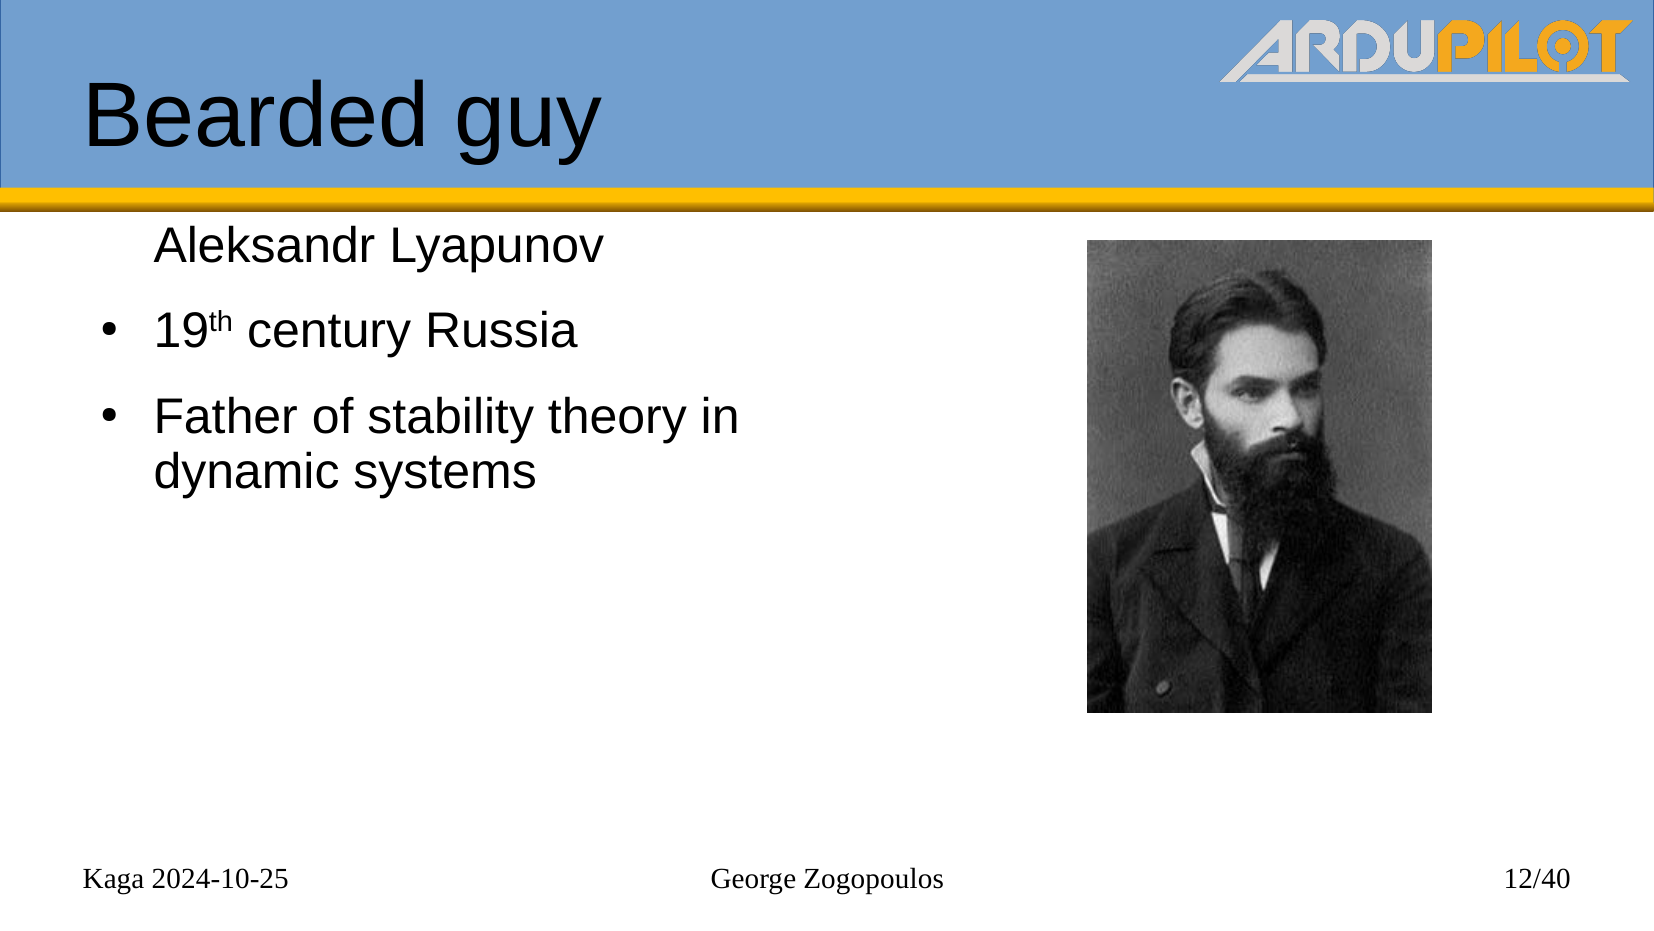

# Bearded guy
Aleksandr Lyapunov
19th century Russia
Father of stability theory in dynamic systems
Kaga 2024-10-25
George Zogopoulos
12